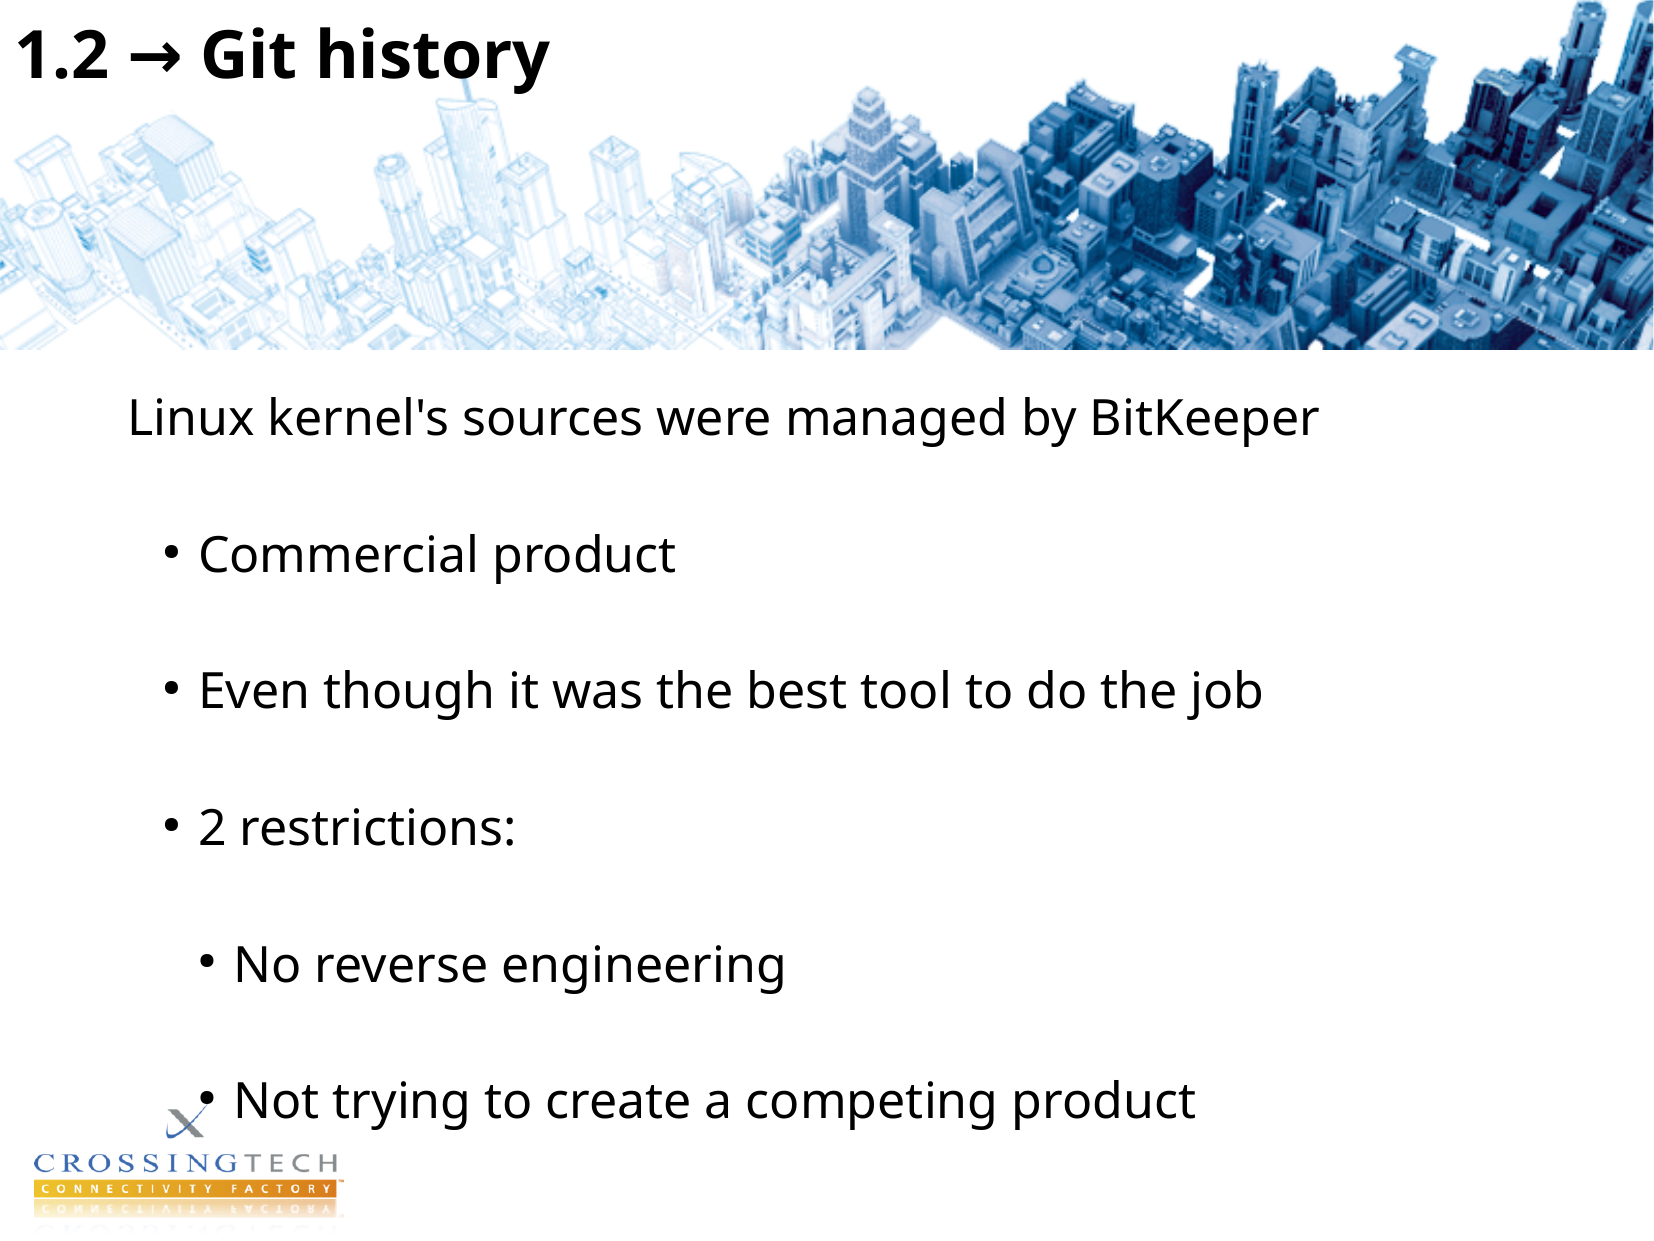

1.2 → Git history
Linux kernel's sources were managed by BitKeeper
Commercial product
Even though it was the best tool to do the job
2 restrictions:
No reverse engineering
Not trying to create a competing product